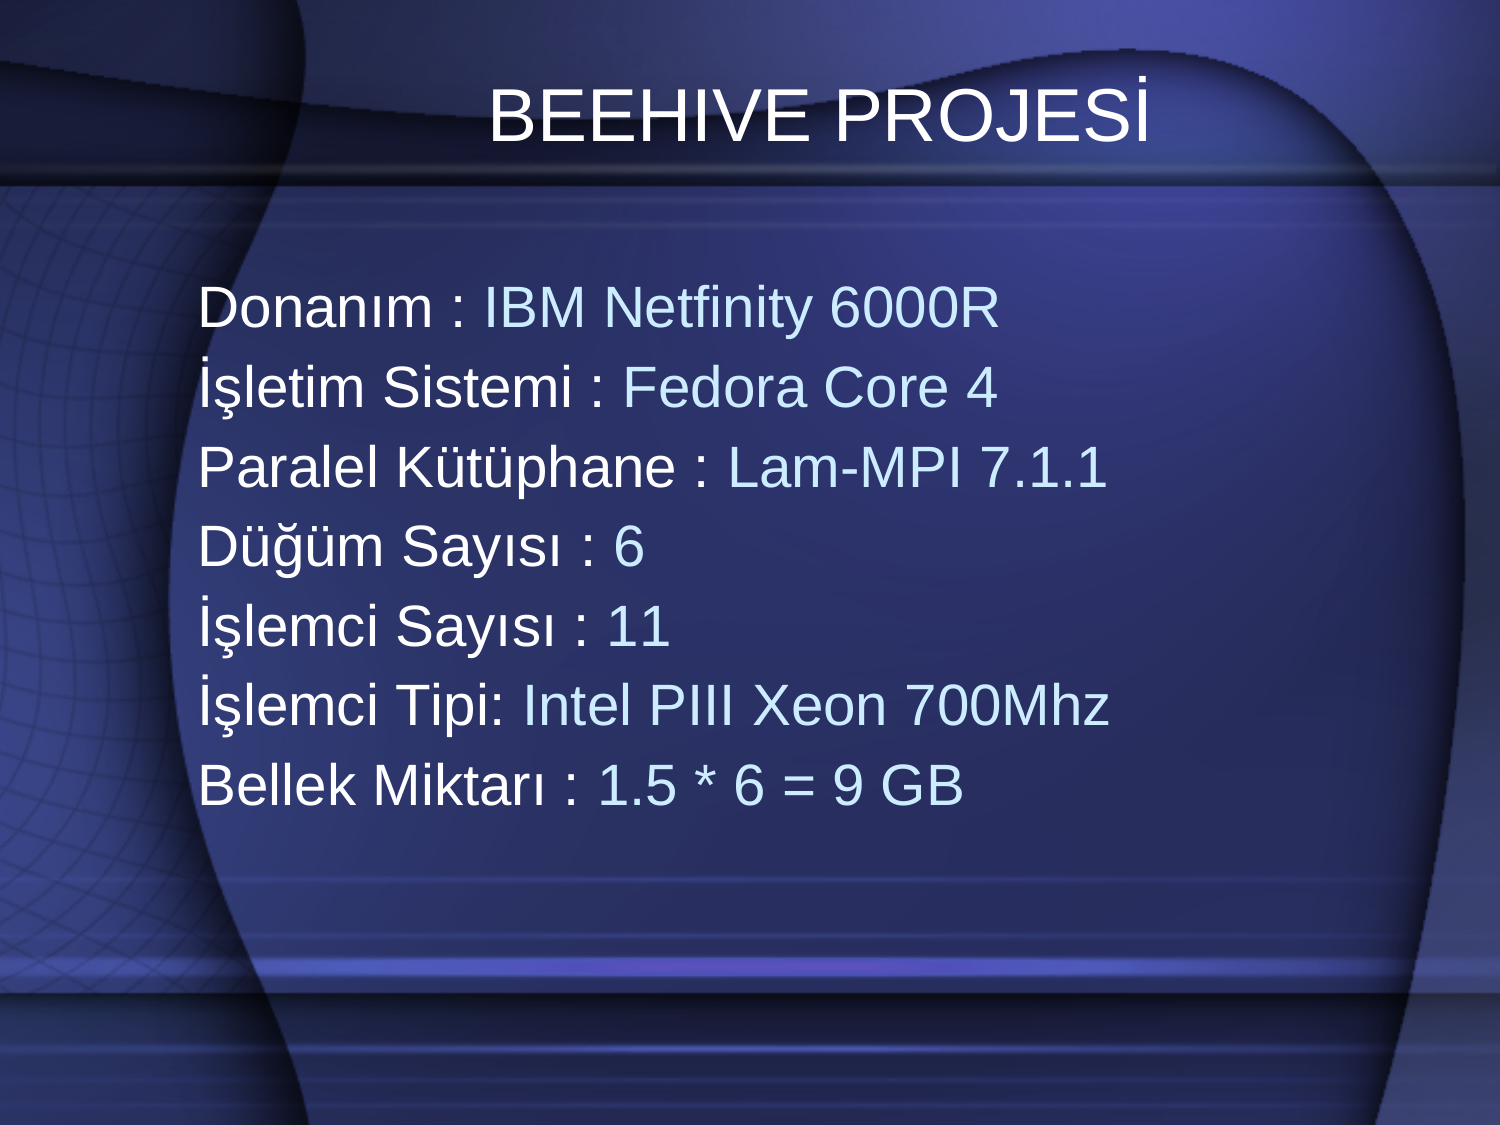

# BEEHIVE PROJESİ
Donanım : IBM Netfinity 6000R
İşletim Sistemi : Fedora Core 4
Paralel Kütüphane : Lam-MPI 7.1.1
Düğüm Sayısı : 6
İşlemci Sayısı : 11
İşlemci Tipi: Intel PIII Xeon 700Mhz
Bellek Miktarı : 1.5 * 6 = 9 GB